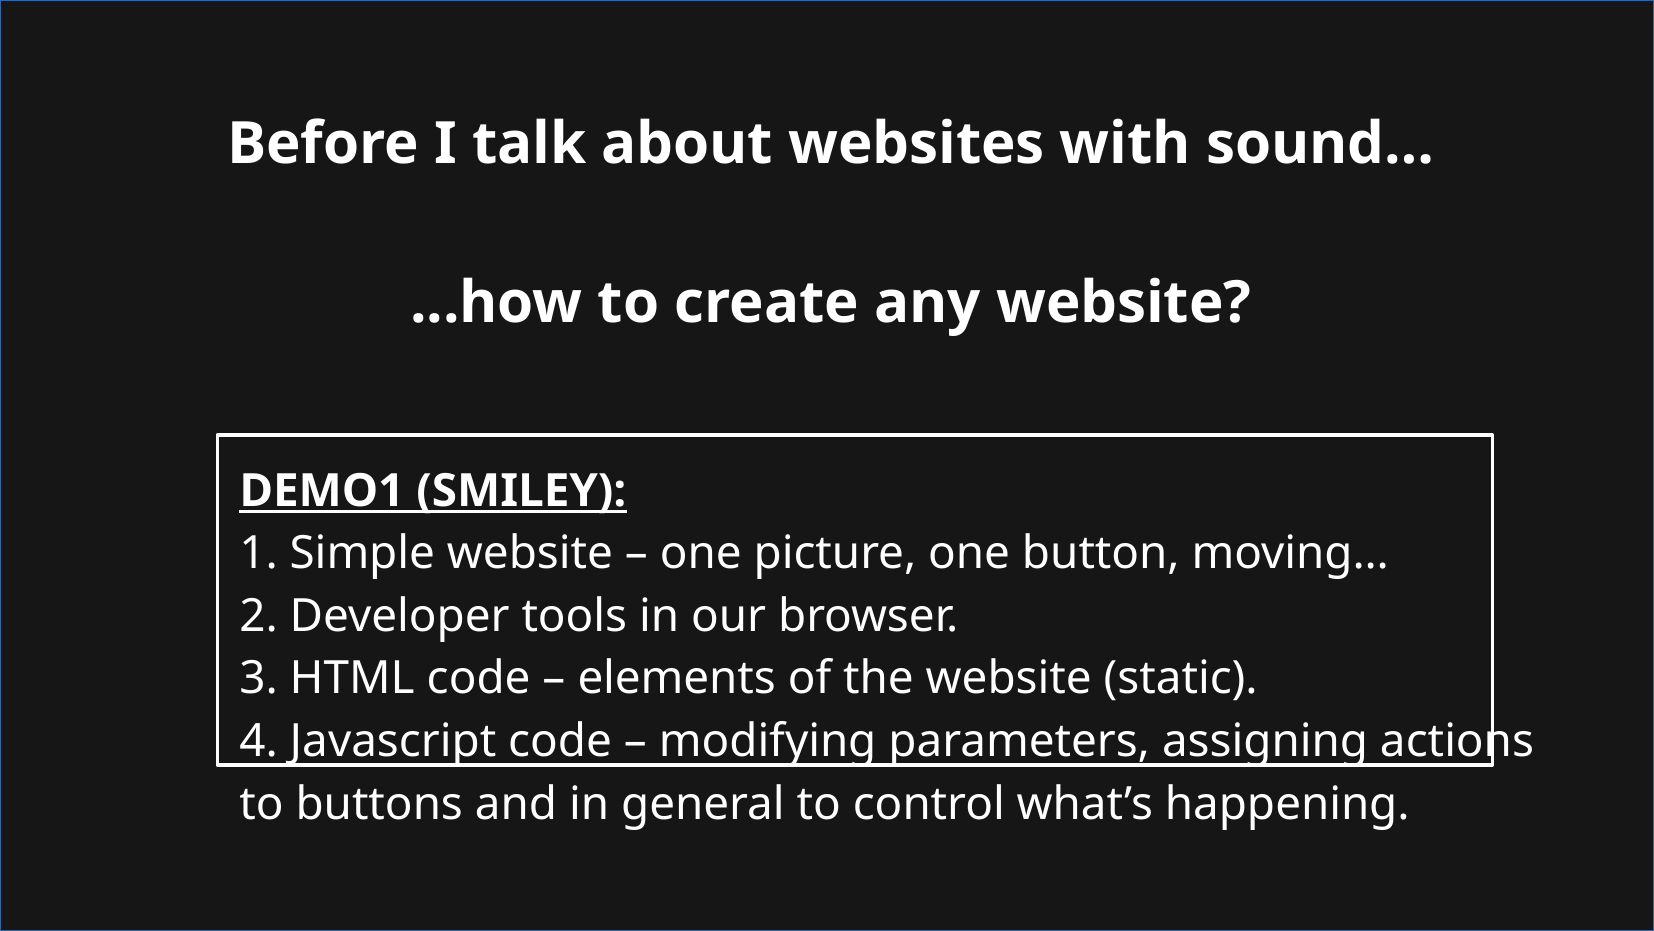

# Before I talk about websites with sound…
...how to create any website?
DEMO1 (SMILEY):
1. Simple website – one picture, one button, moving…
2. Developer tools in our browser.
3. HTML code – elements of the website (static).
4. Javascript code – modifying parameters, assigning actions
to buttons and in general to control what’s happening.